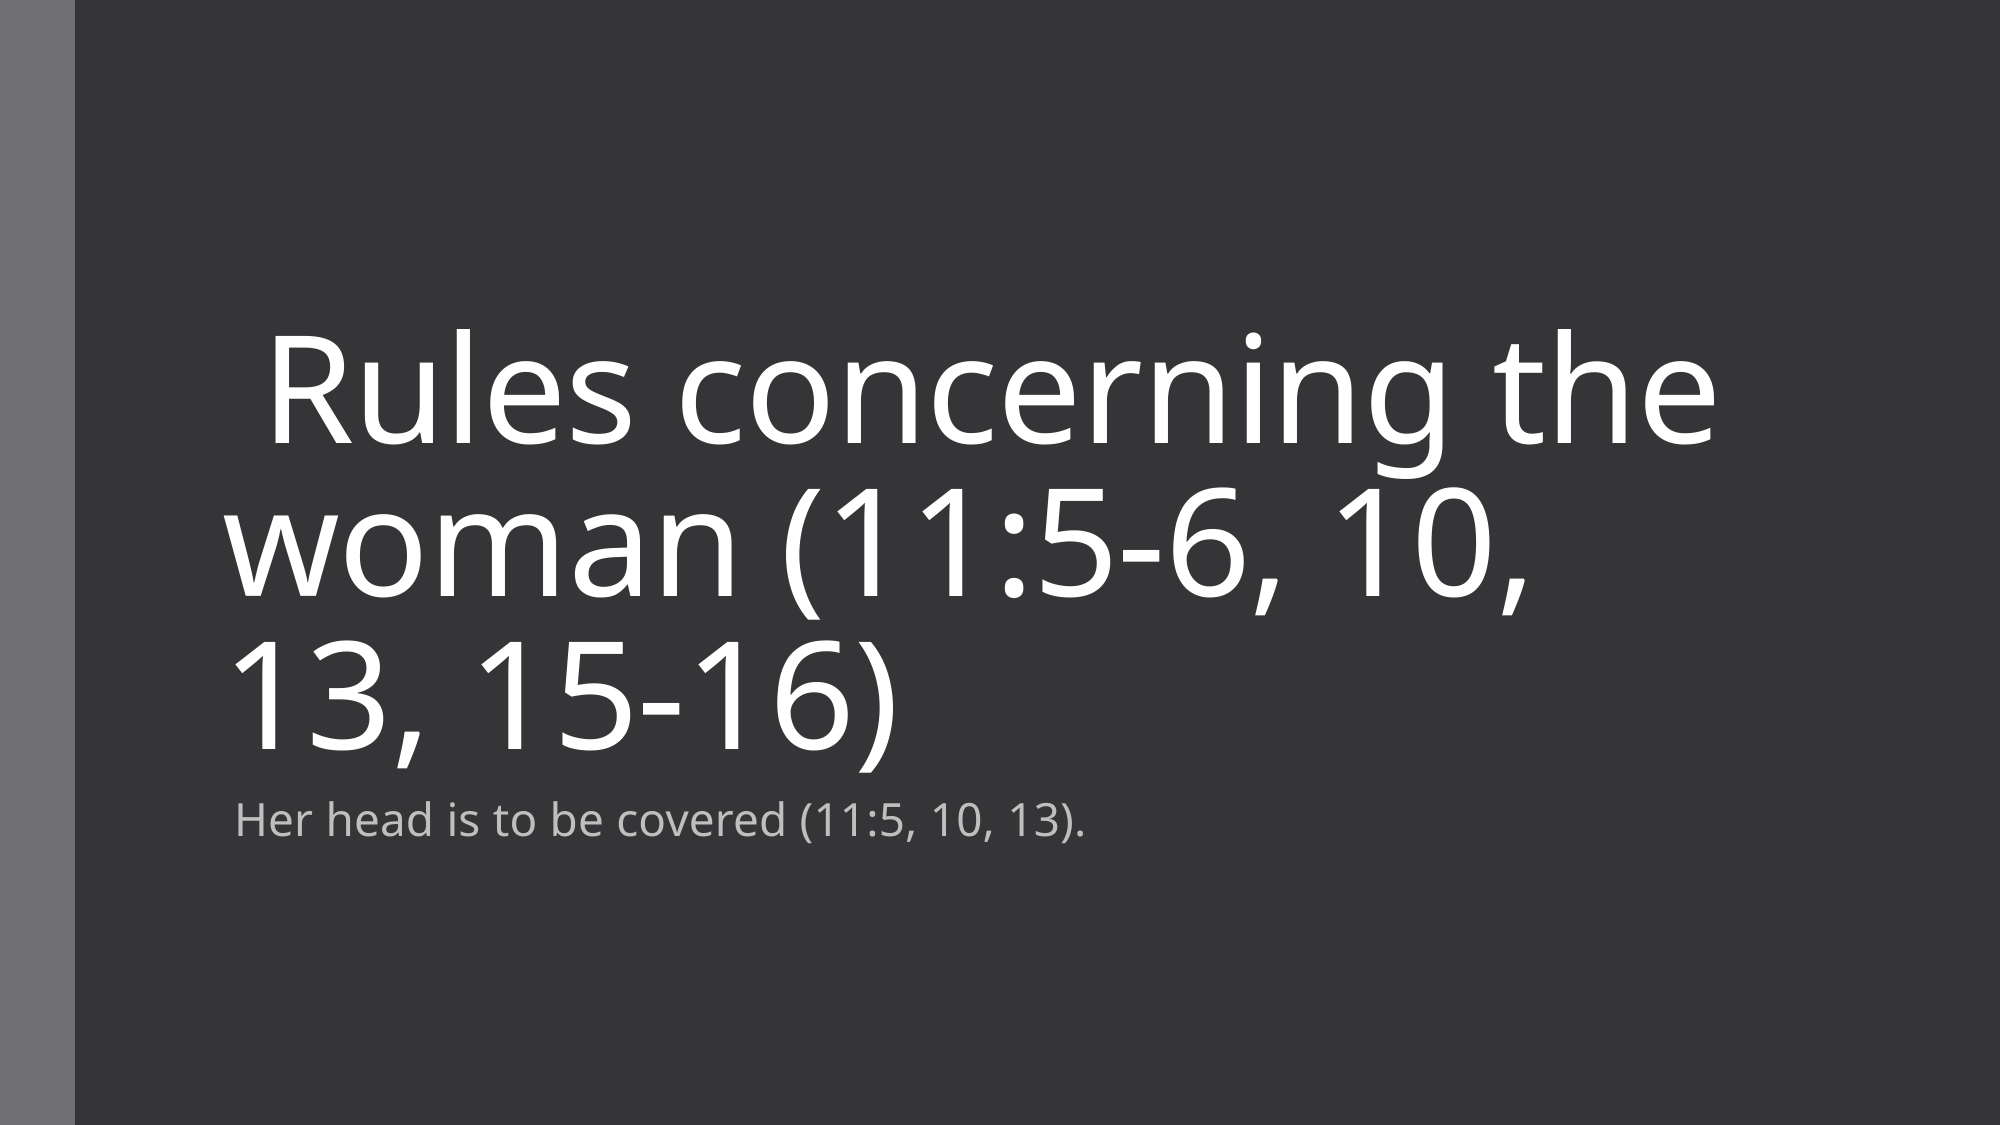

# Rules concerning the woman (11:5-6, 10, 13, 15-16)
 Her head is to be covered (11:5, 10, 13).